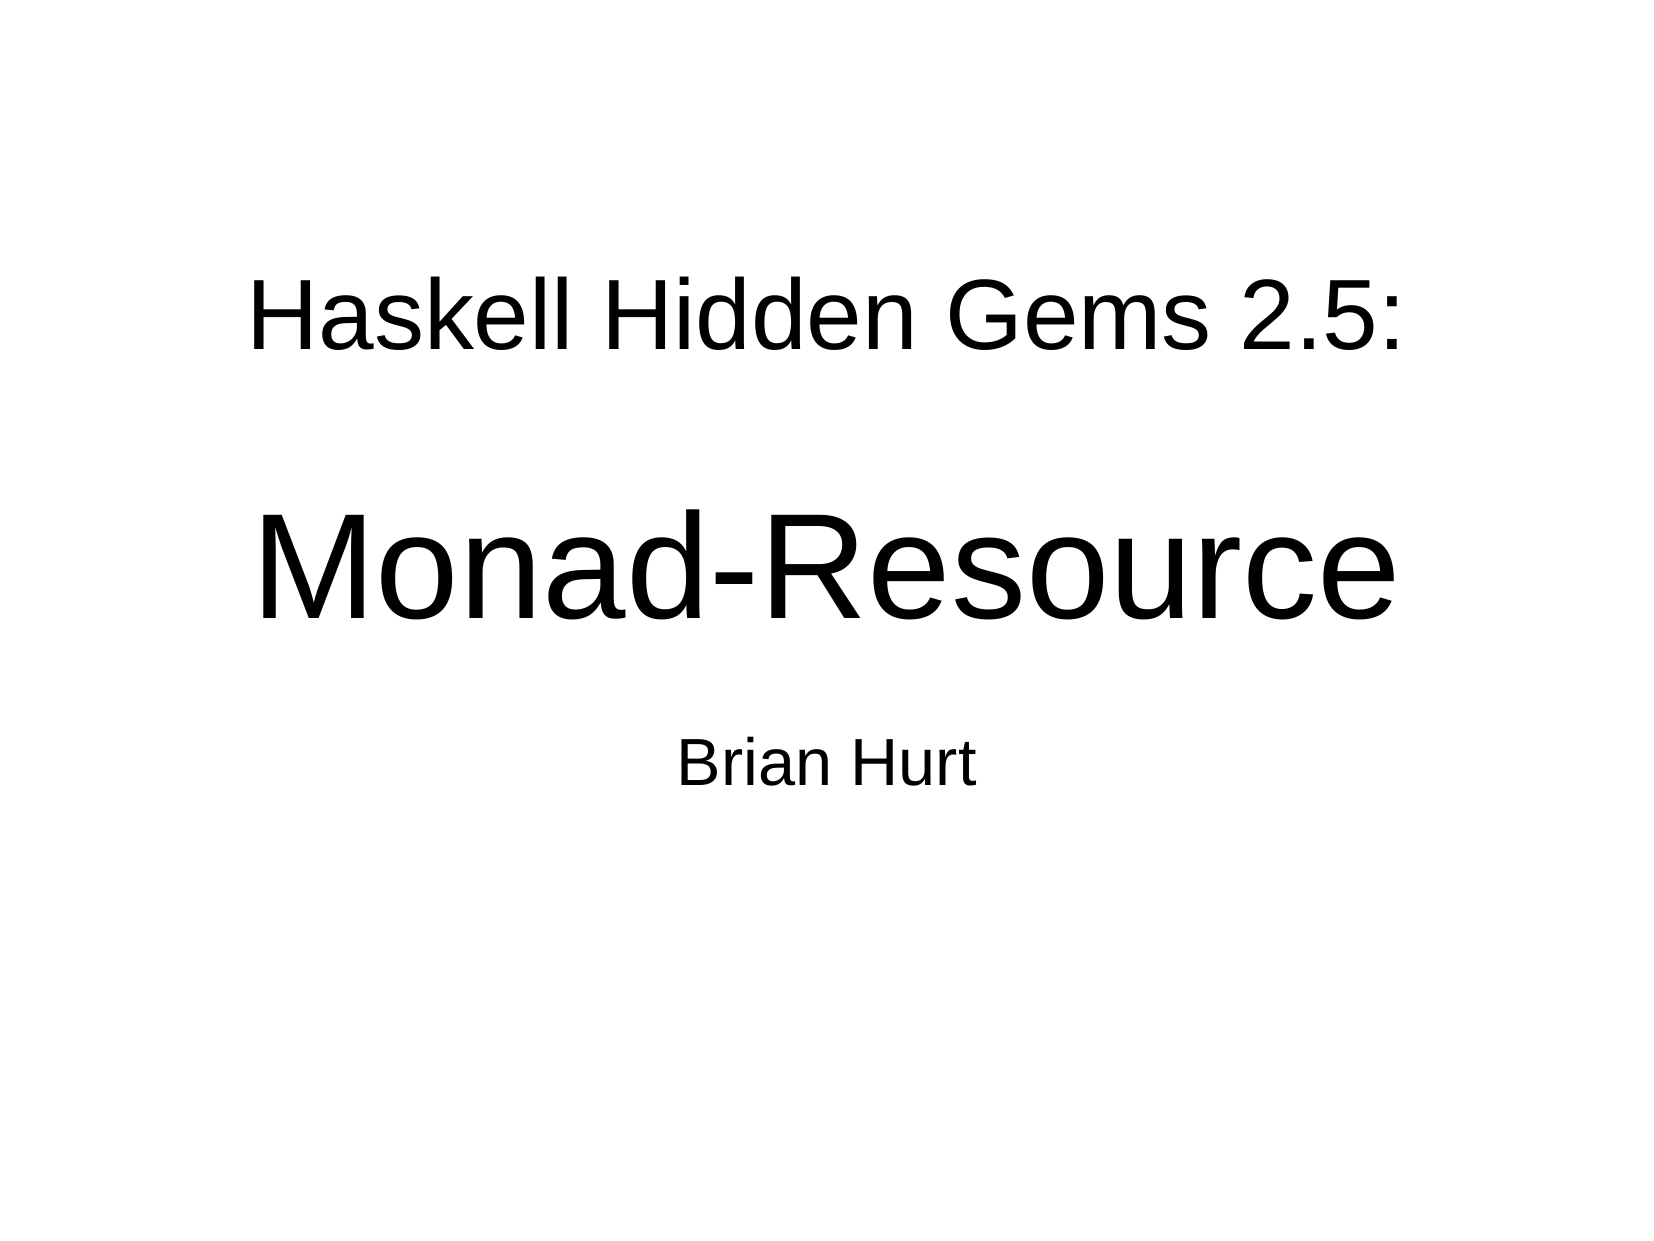

# Haskell Hidden Gems 2.5:
Monad-Resource
Brian Hurt